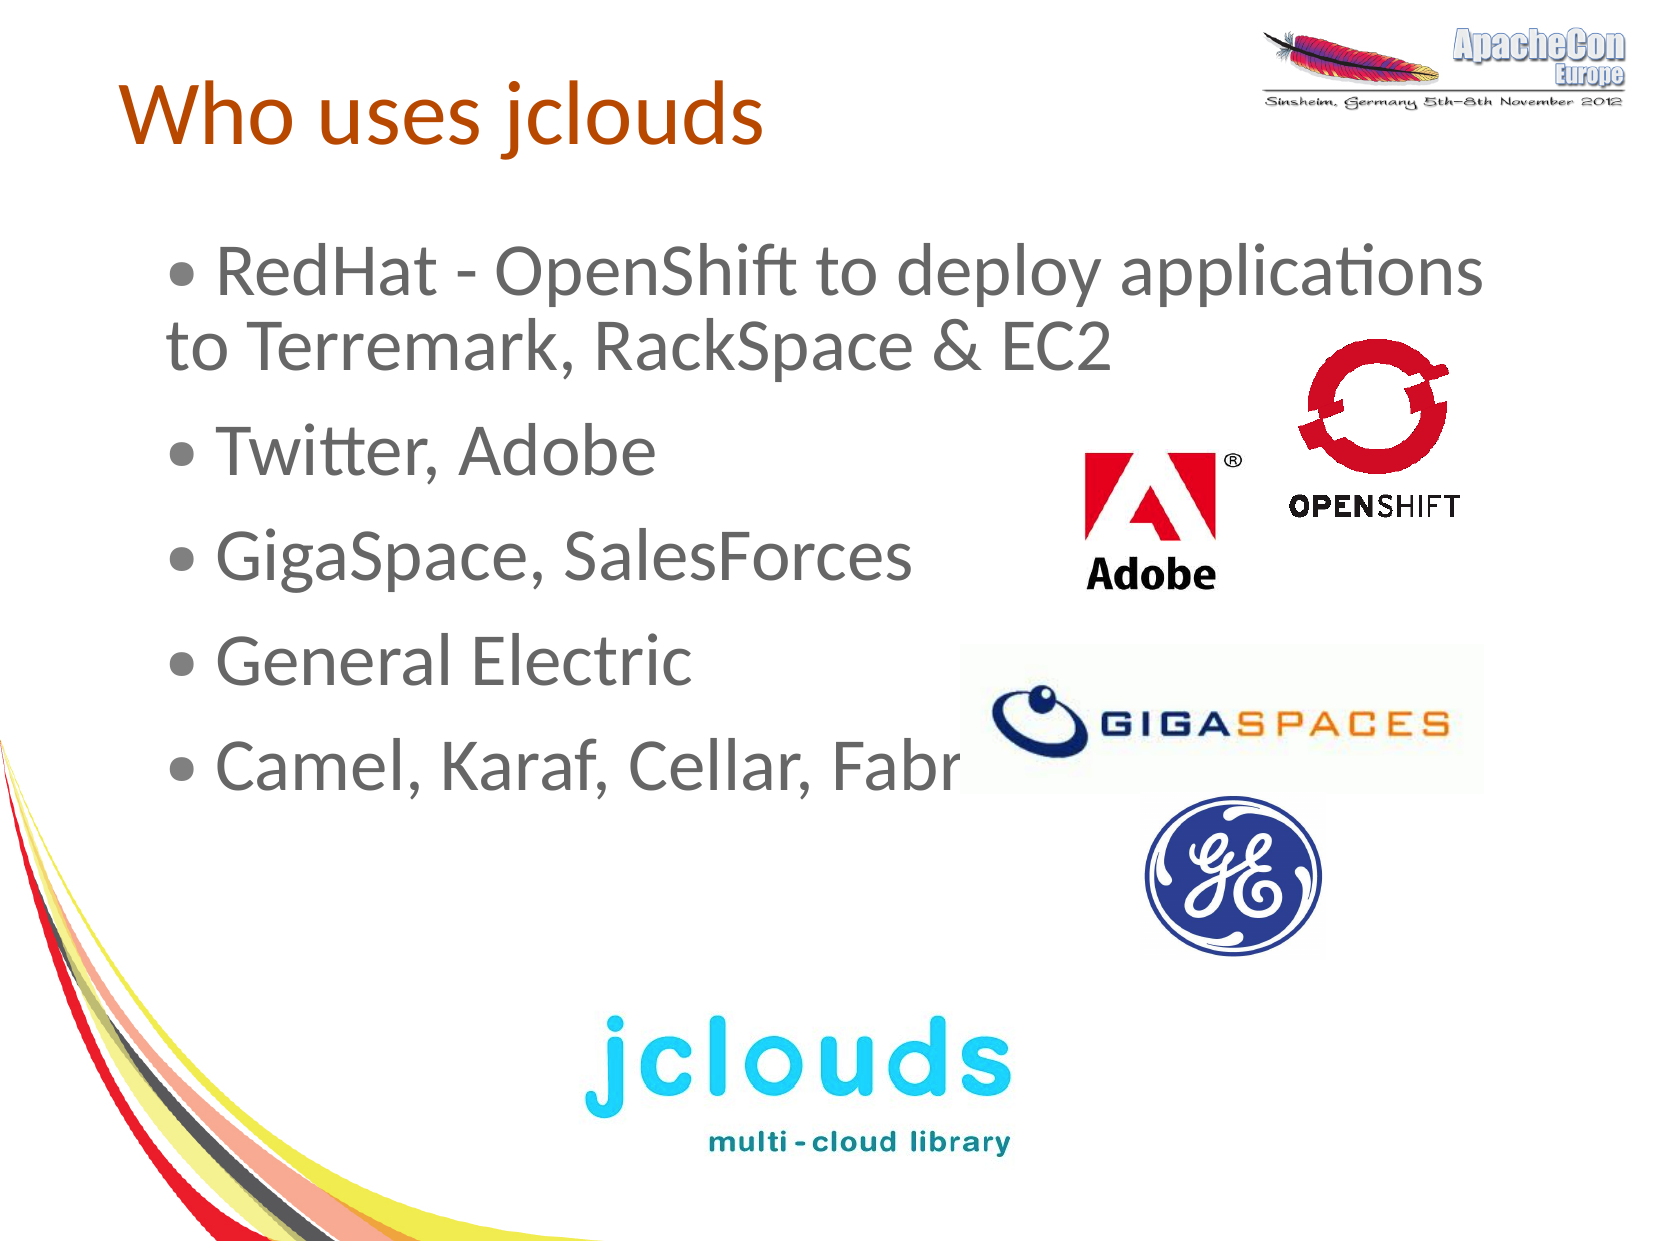

# Who uses jclouds
 RedHat - OpenShift to deploy applications to Terremark, RackSpace & EC2
 Twitter, Adobe
 GigaSpace, SalesForces
 General Electric
 Camel, Karaf, Cellar, Fabric